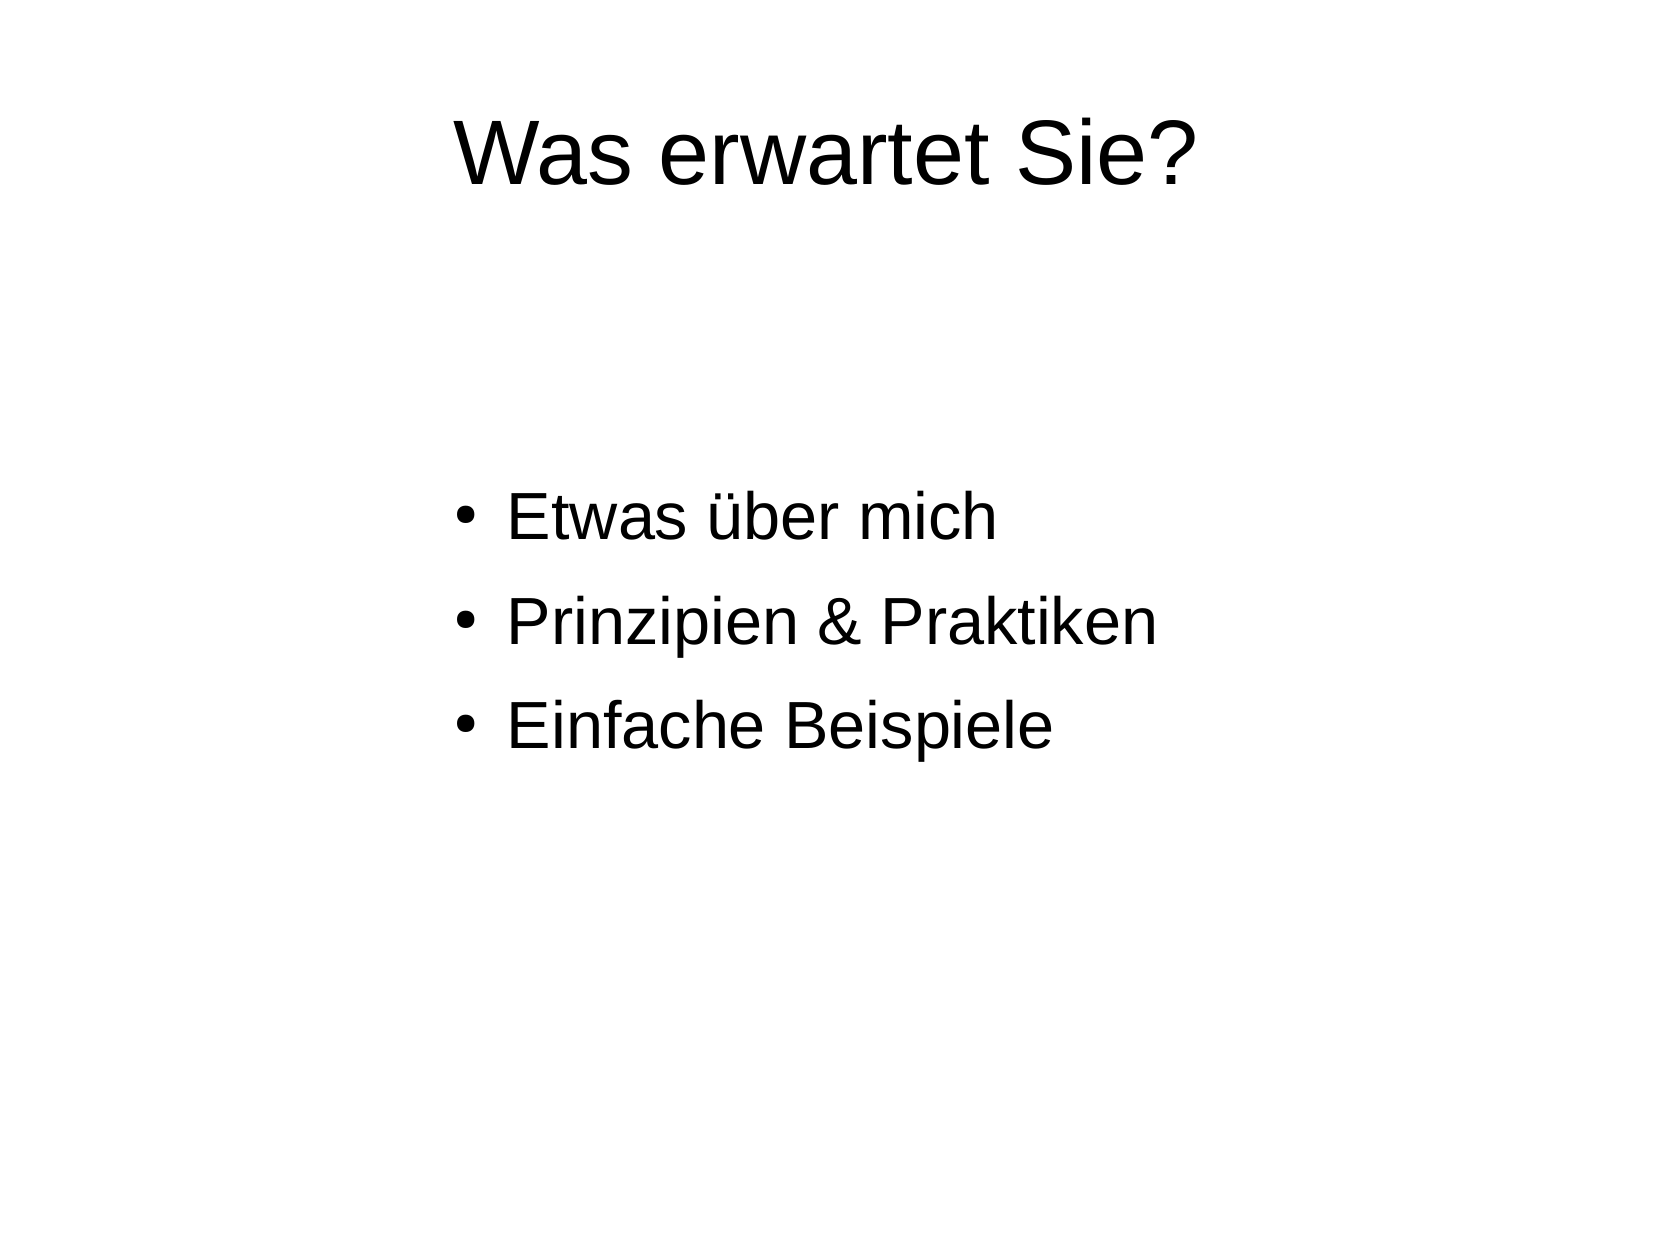

# Was erwartet Sie?
Etwas über mich
Prinzipien & Praktiken
Einfache Beispiele